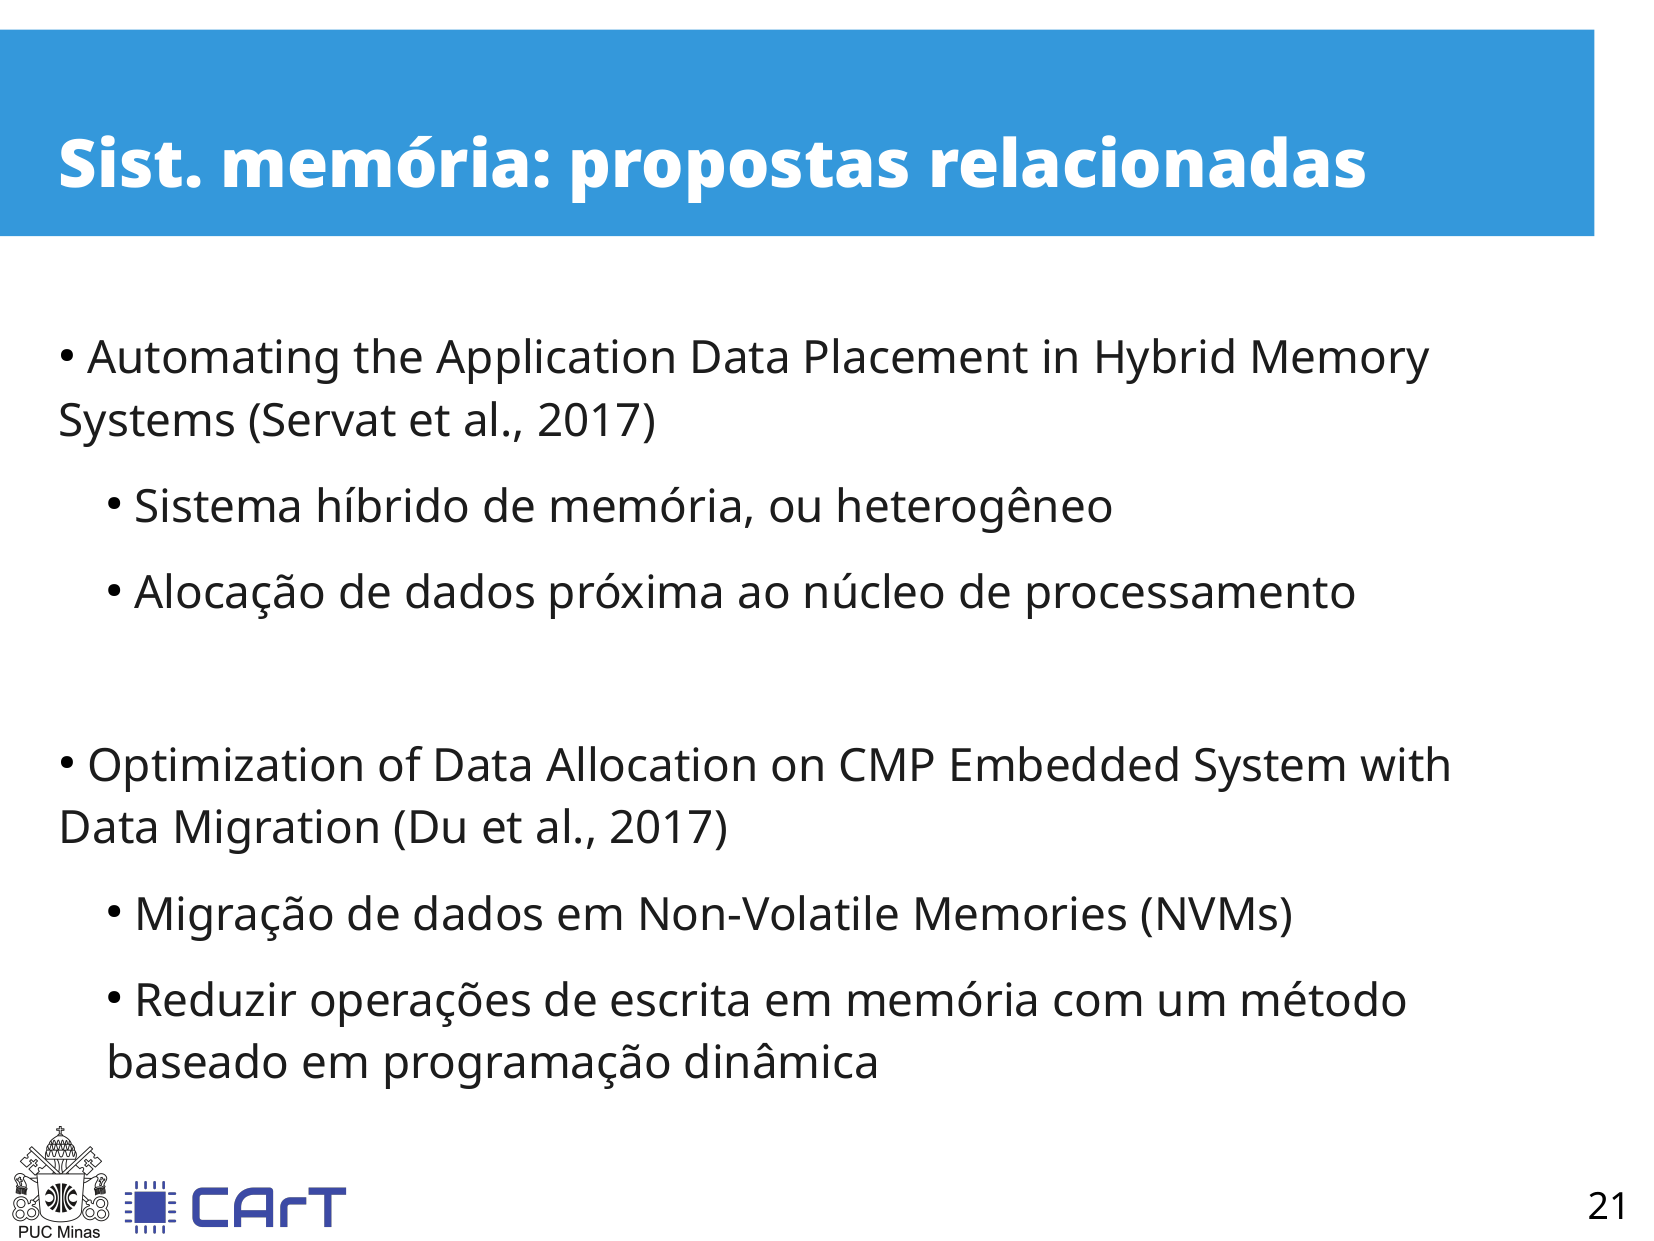

# Sist. memória: propostas relacionadas
 Automating the Application Data Placement in Hybrid Memory Systems (Servat et al., 2017)
 Sistema híbrido de memória, ou heterogêneo
 Alocação de dados próxima ao núcleo de processamento
 Optimization of Data Allocation on CMP Embedded System with Data Migration (Du et al., 2017)
 Migração de dados em Non-Volatile Memories (NVMs)
 Reduzir operações de escrita em memória com um método baseado em programação dinâmica
21